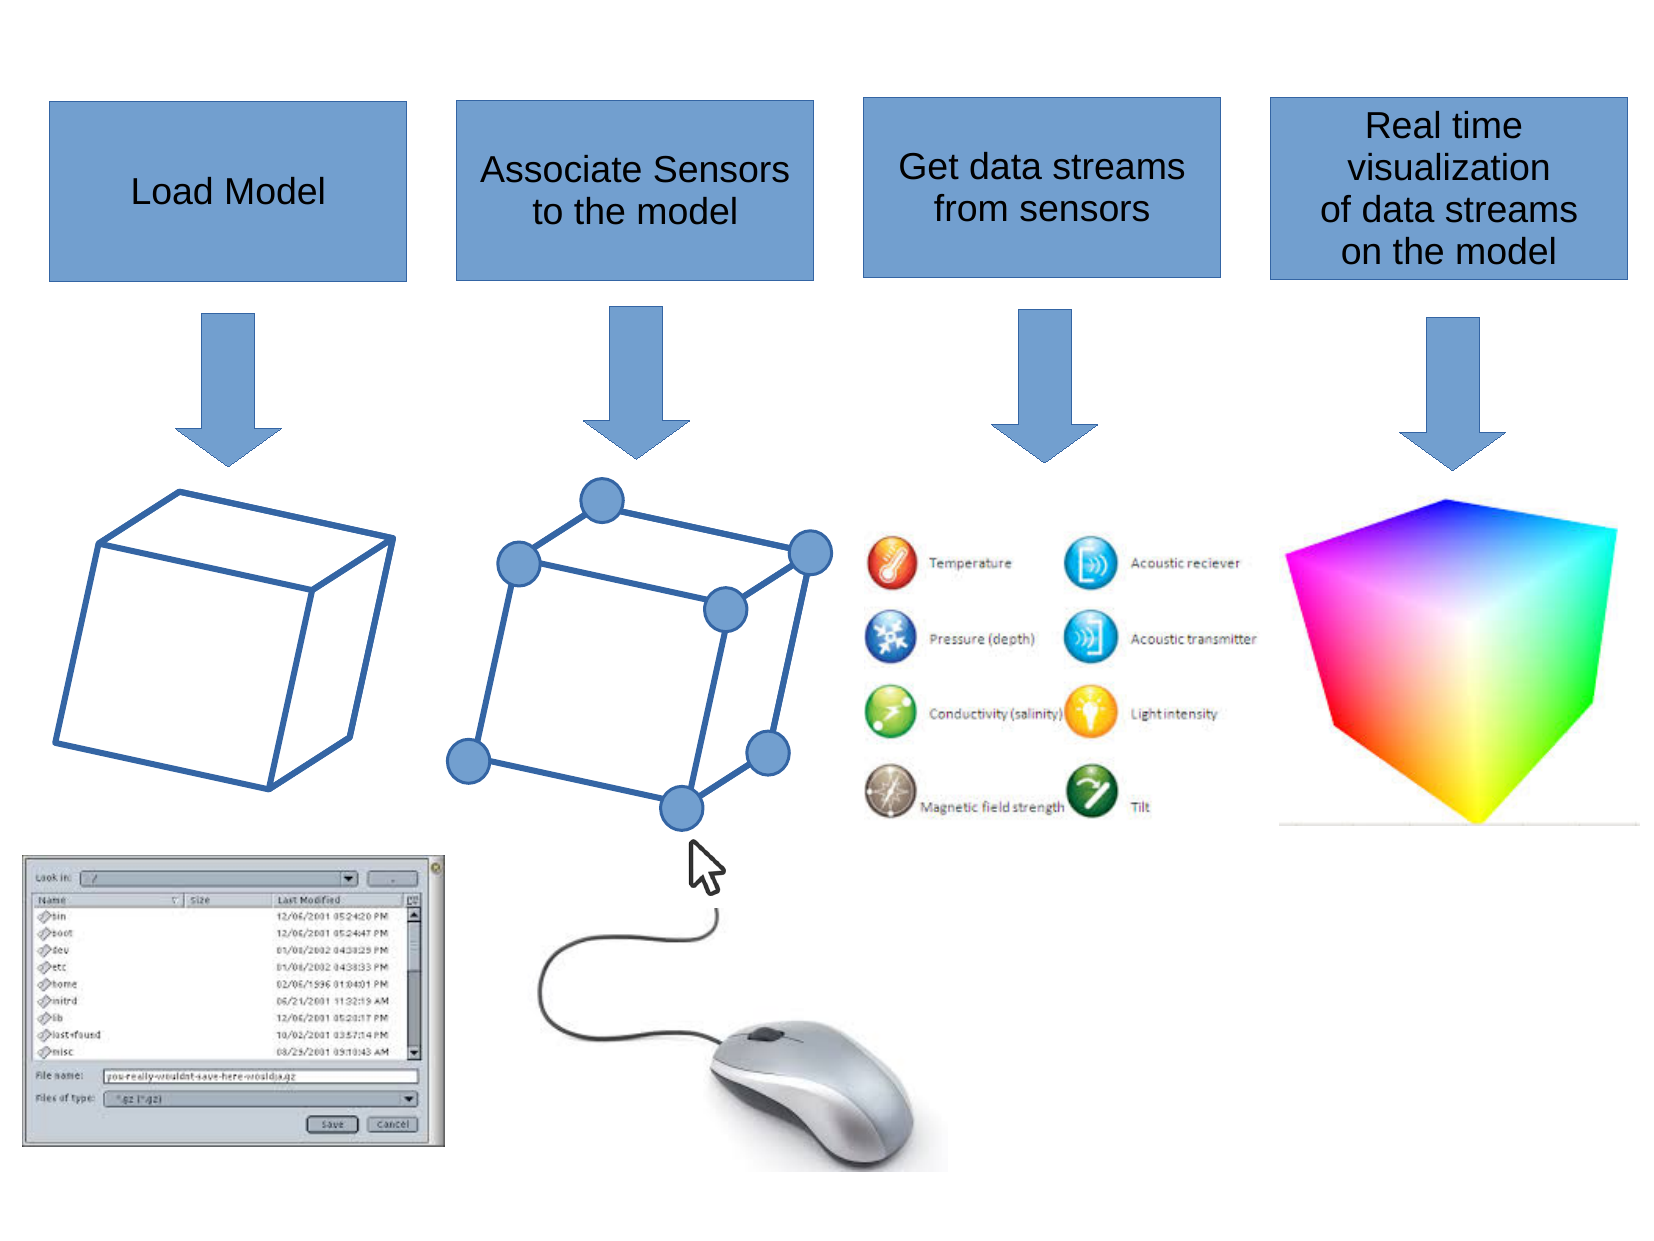

Get data streams
from sensors
Real time
visualization
of data streams
on the model
Associate Sensors
to the model
Load Model